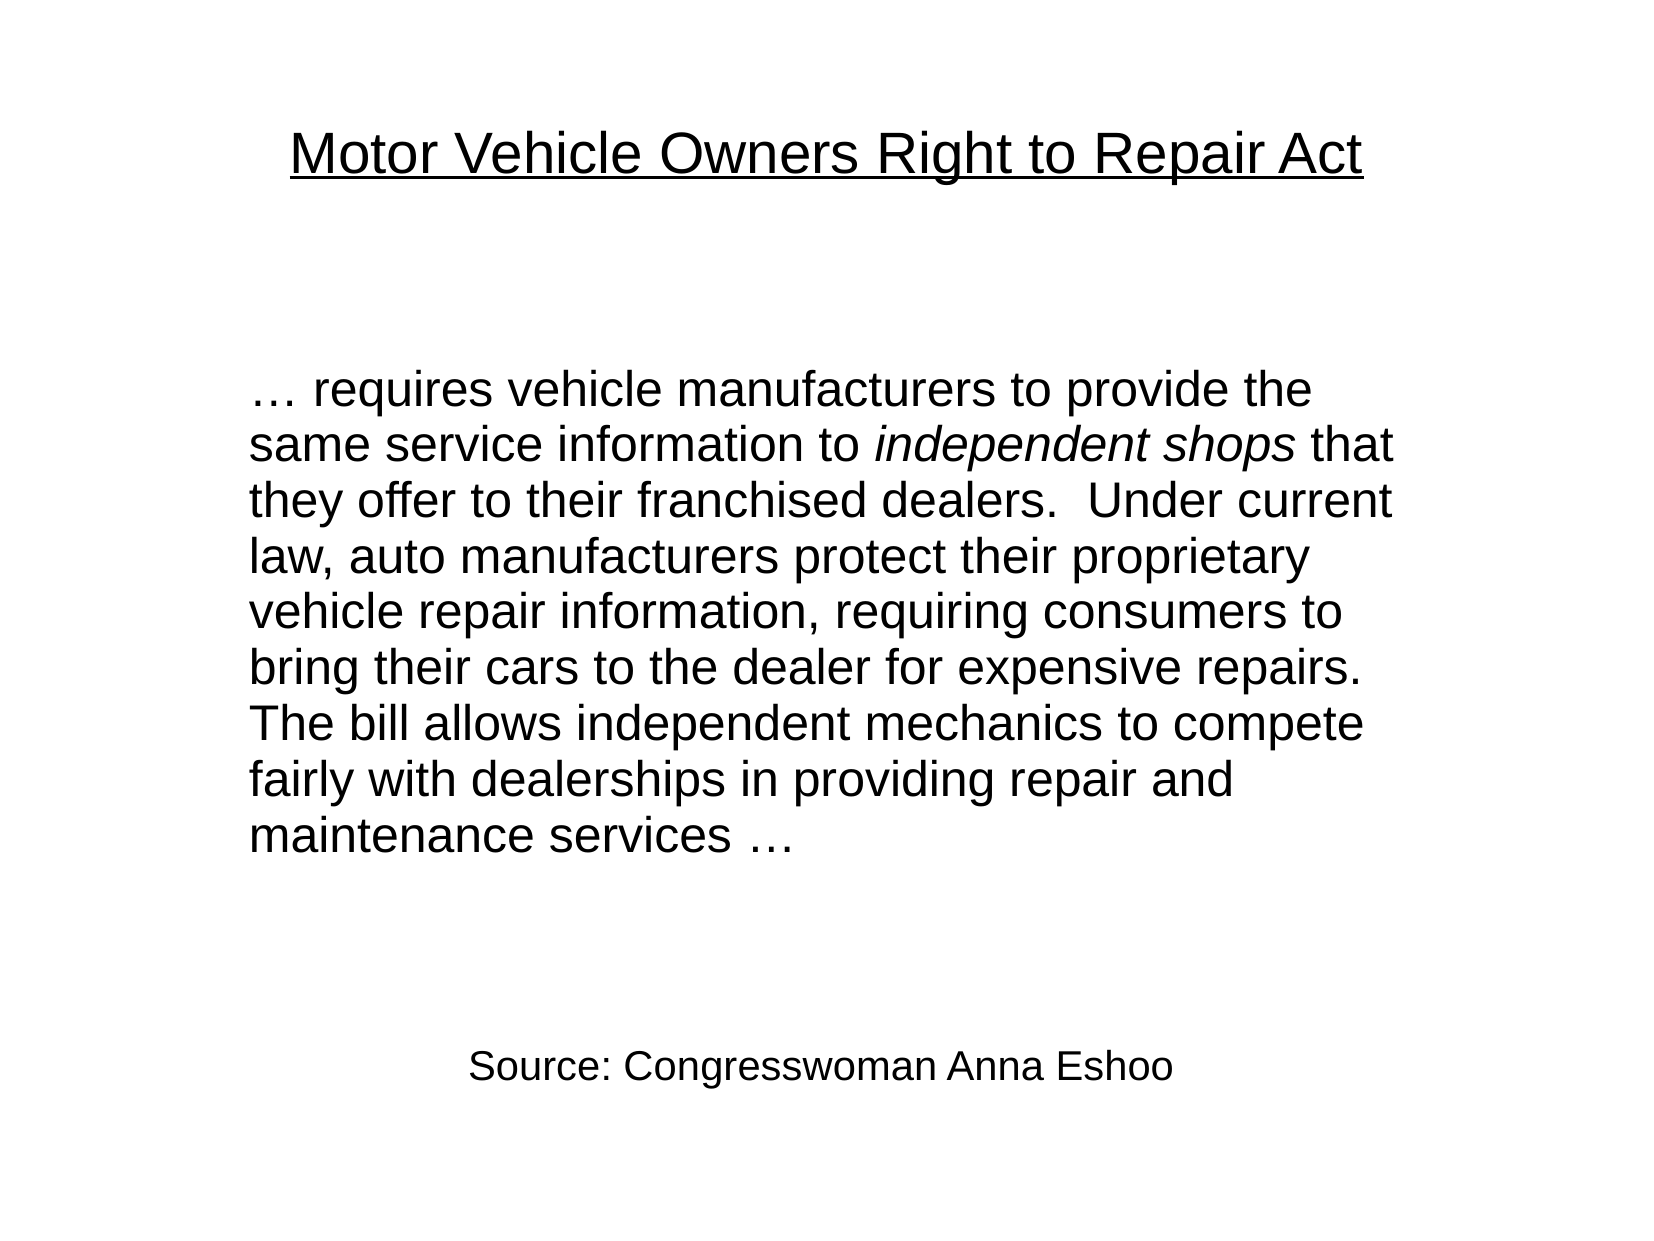

# Motor Vehicle Owners Right to Repair Act
… requires vehicle manufacturers to provide the same service information to independent shops that they offer to their franchised dealers. Under current law, auto manufacturers protect their proprietary vehicle repair information, requiring consumers to bring their cars to the dealer for expensive repairs. The bill allows independent mechanics to compete fairly with dealerships in providing repair and maintenance services …
Source: Congresswoman Anna Eshoo